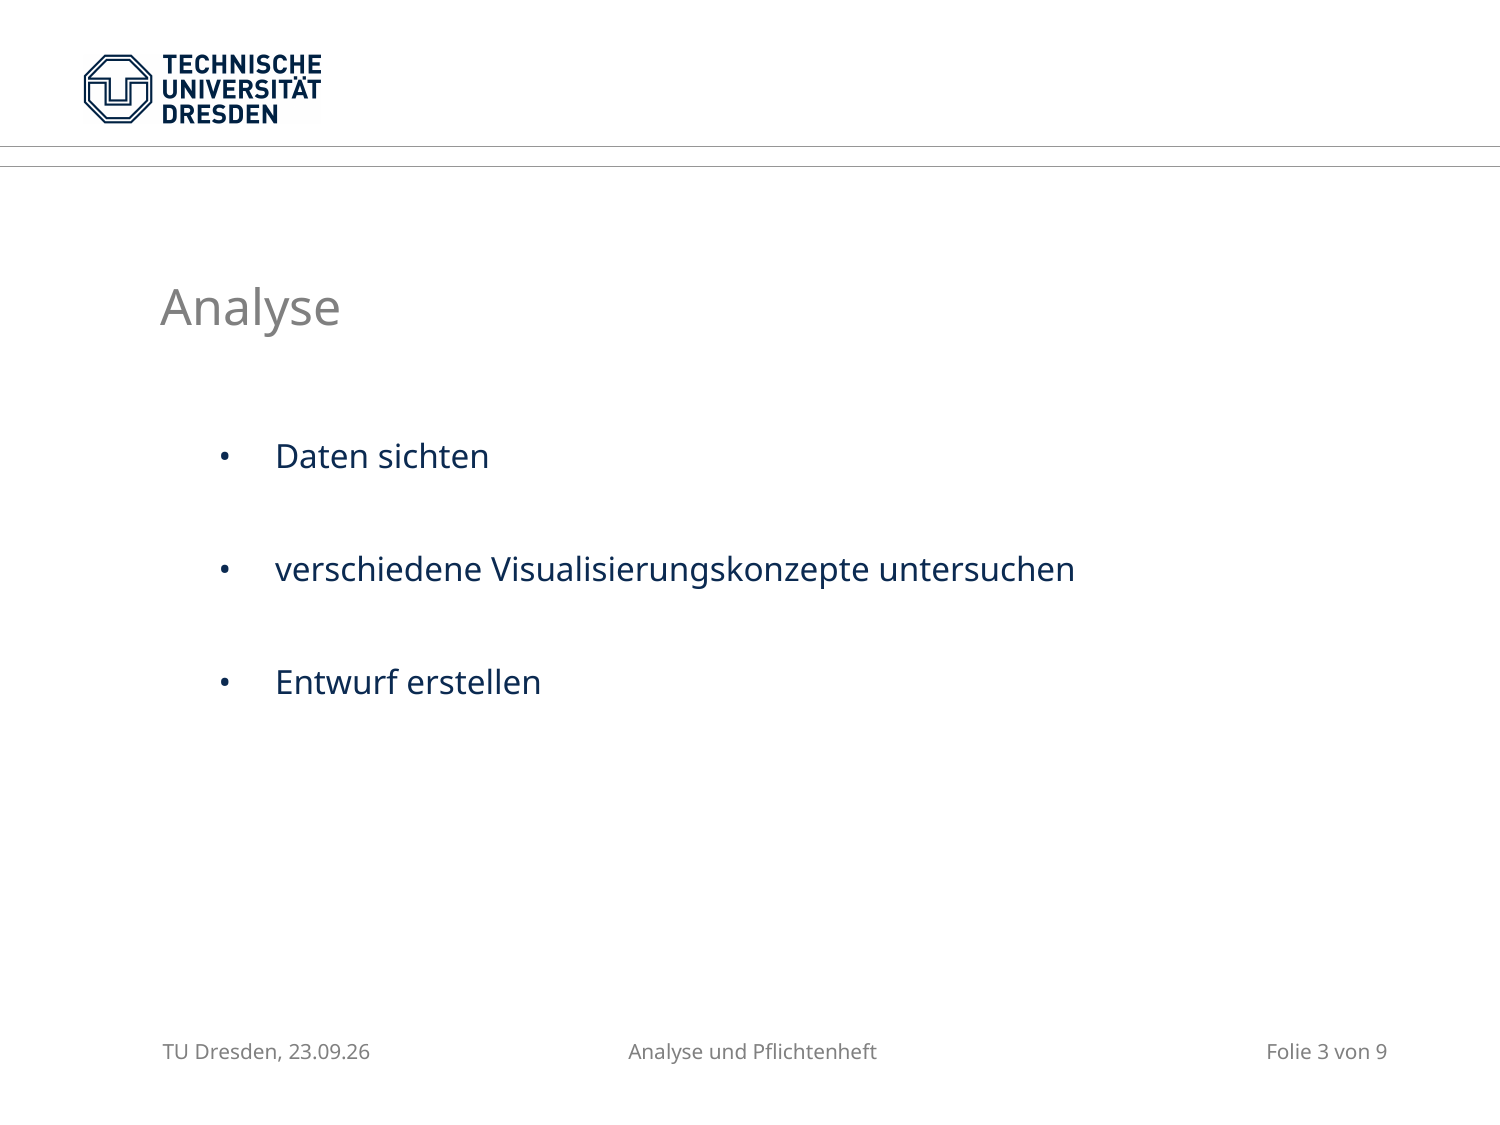

# Analyse
Daten sichten
verschiedene Visualisierungskonzepte untersuchen
Entwurf erstellen
3